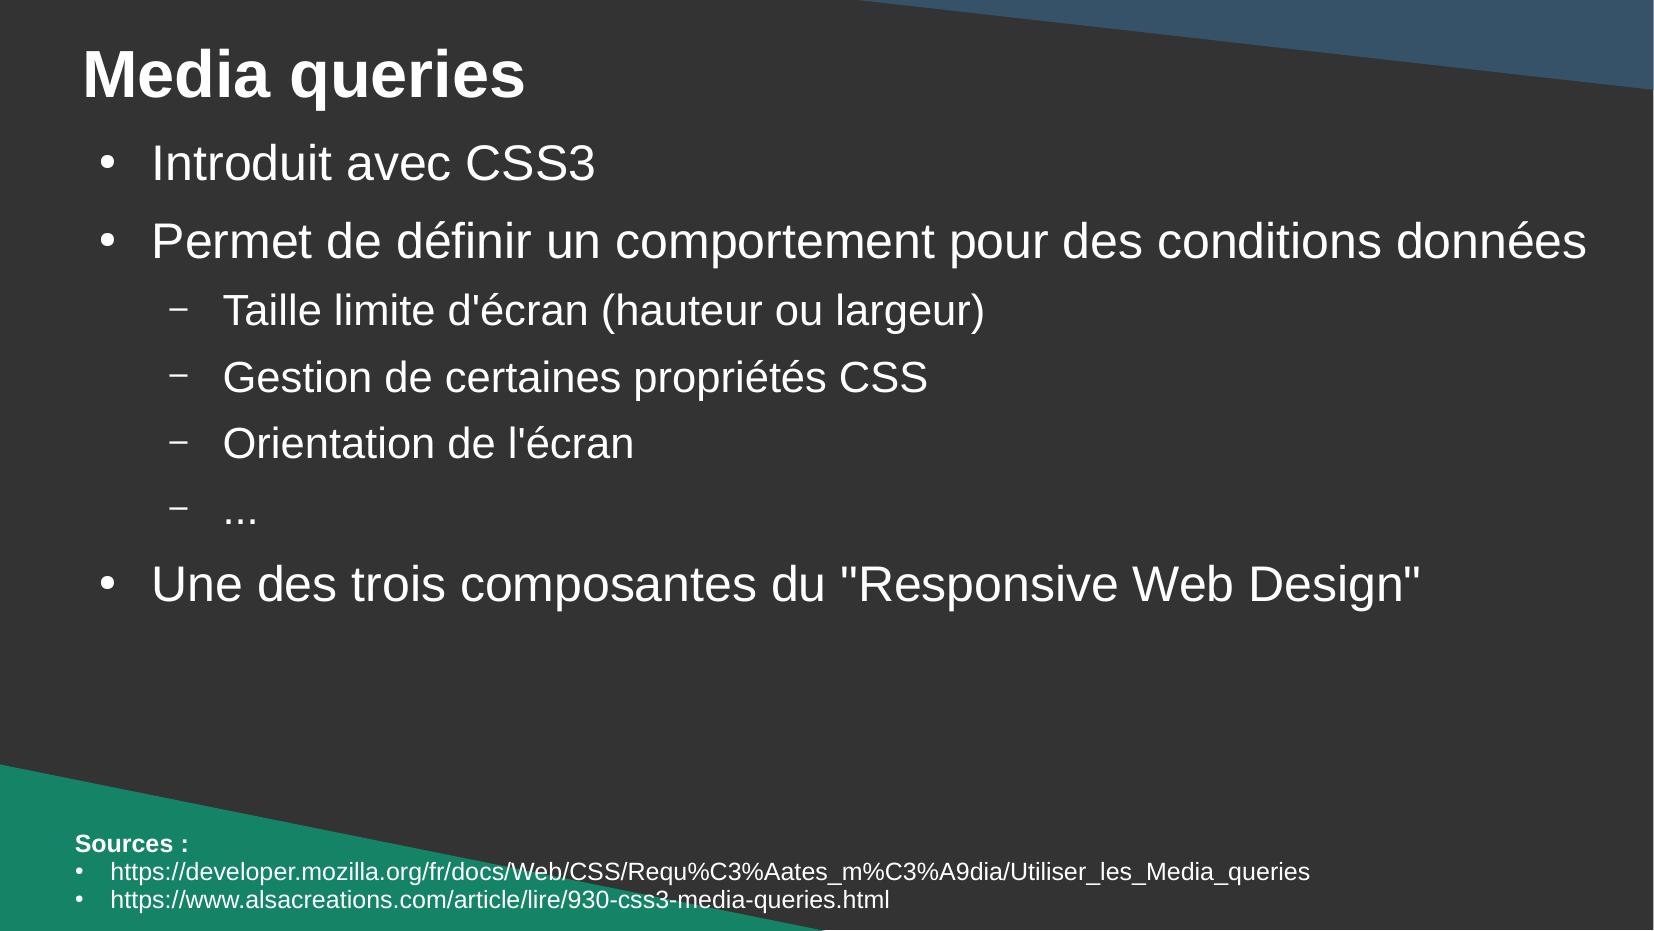

# Media queries
Introduit avec CSS3
Permet de définir un comportement pour des conditions données
Taille limite d'écran (hauteur ou largeur)
Gestion de certaines propriétés CSS
Orientation de l'écran
...
Une des trois composantes du "Responsive Web Design"
Sources :
https://developer.mozilla.org/fr/docs/Web/CSS/Requ%C3%Aates_m%C3%A9dia/Utiliser_les_Media_queries
https://www.alsacreations.com/article/lire/930-css3-media-queries.html